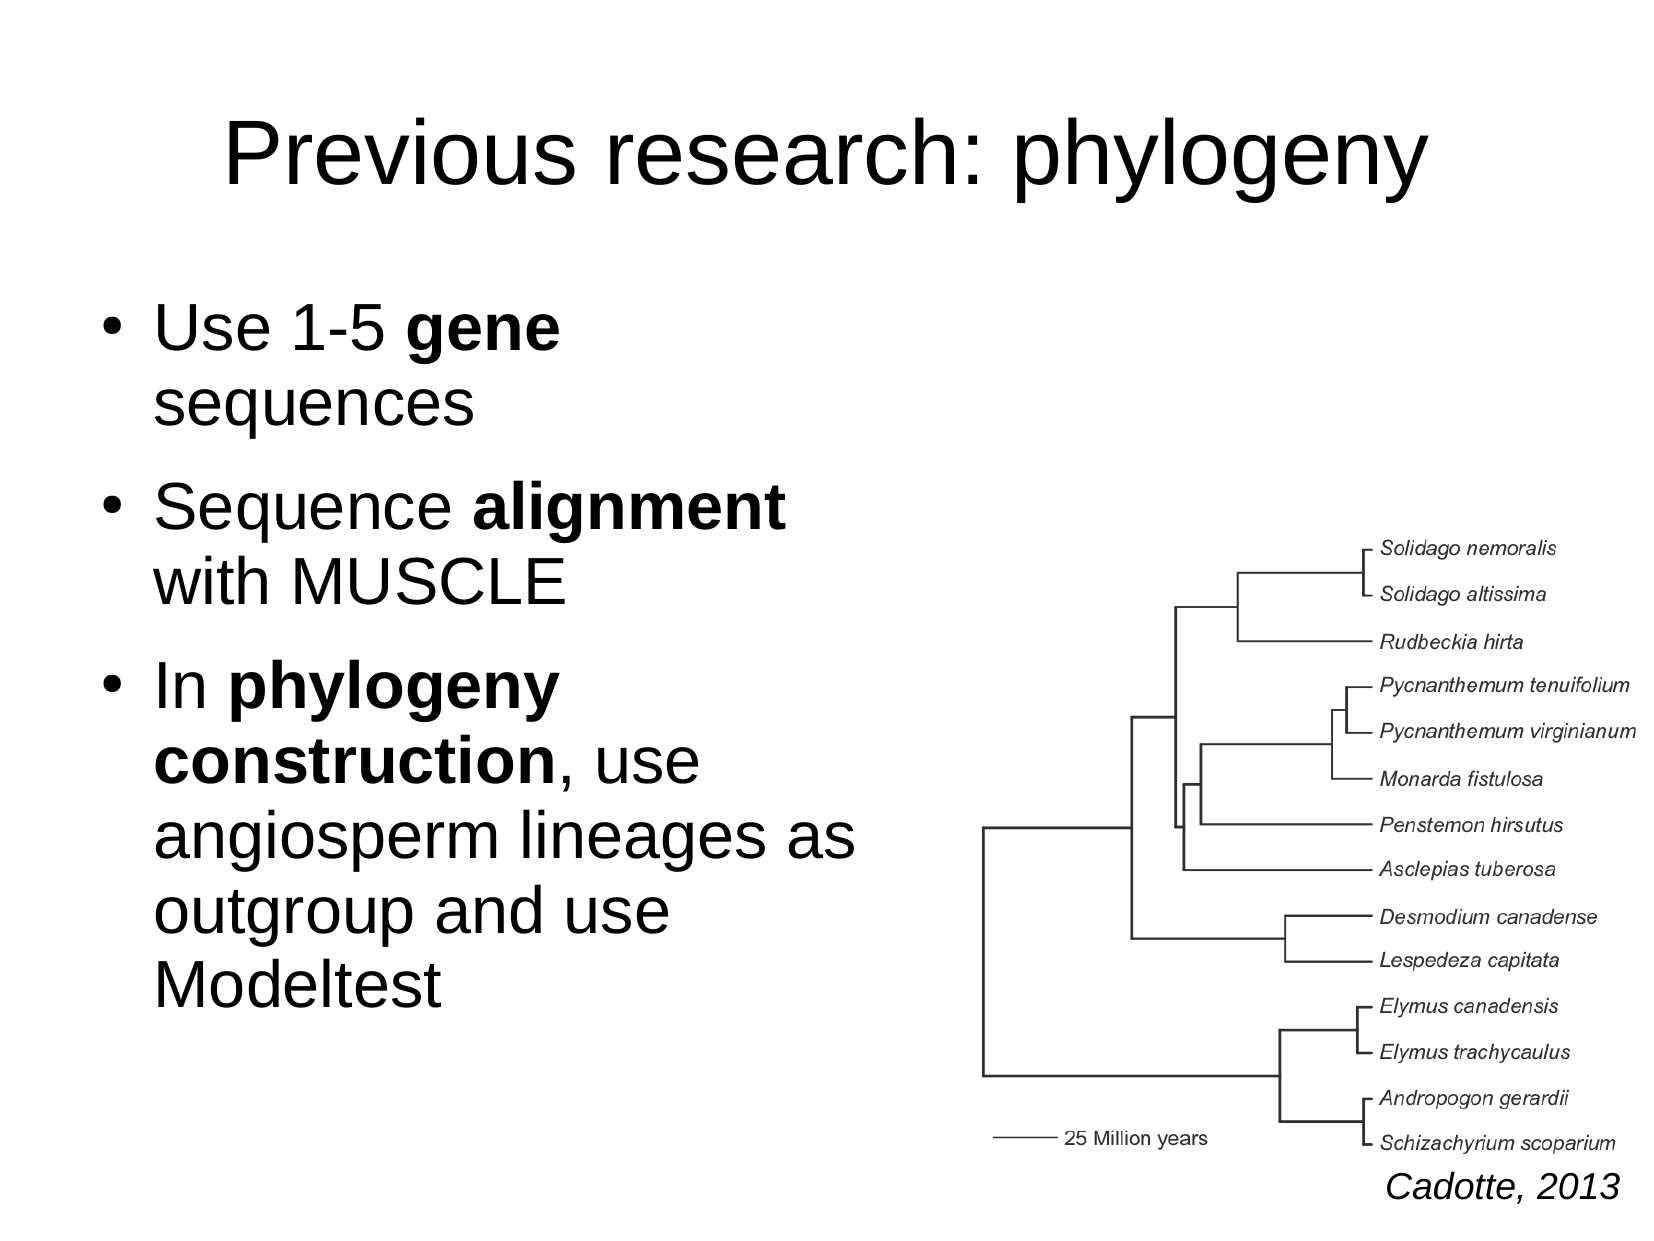

# Previous research: phylogeny
Use 1-5 gene sequences
Sequence alignment with MUSCLE
In phylogeny construction, use angiosperm lineages as outgroup and use Modeltest
Cadotte, 2013